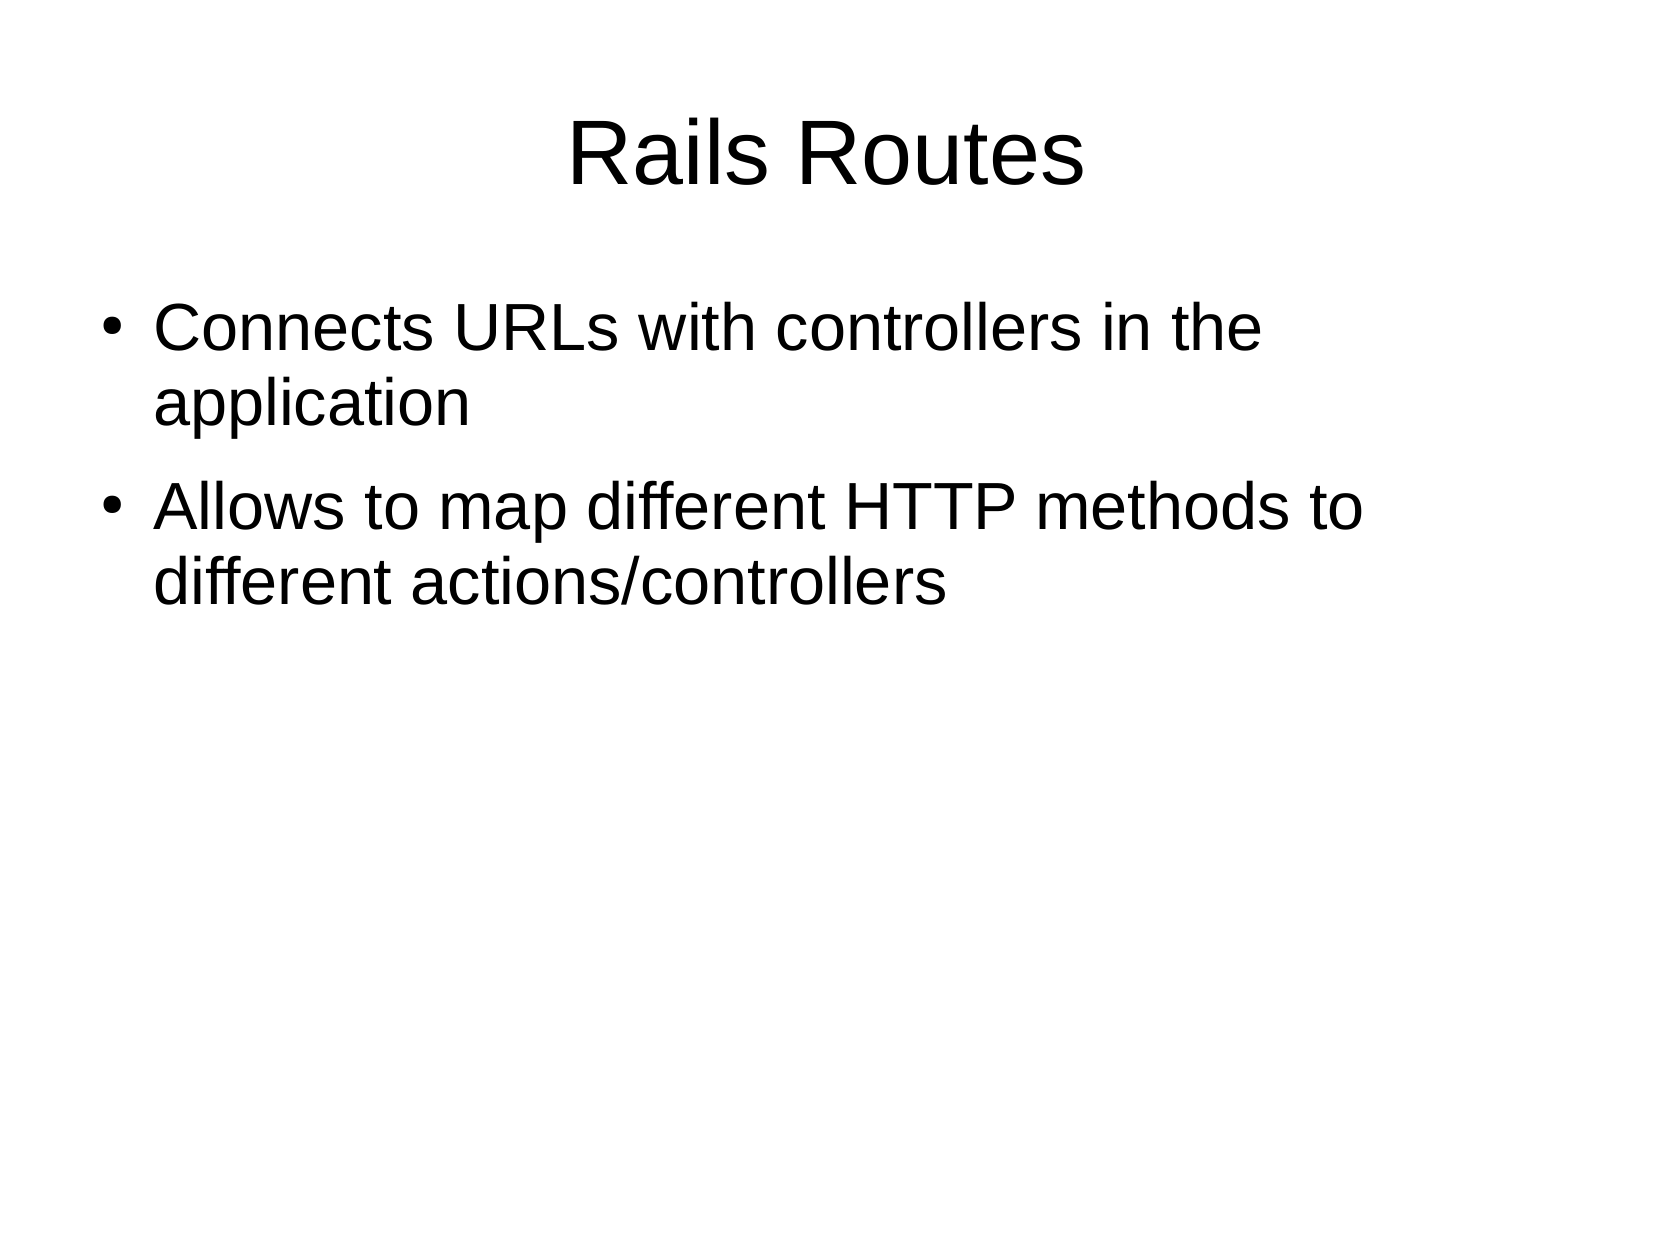

# Rails Routes
Connects URLs with controllers in the application
Allows to map different HTTP methods to different actions/controllers